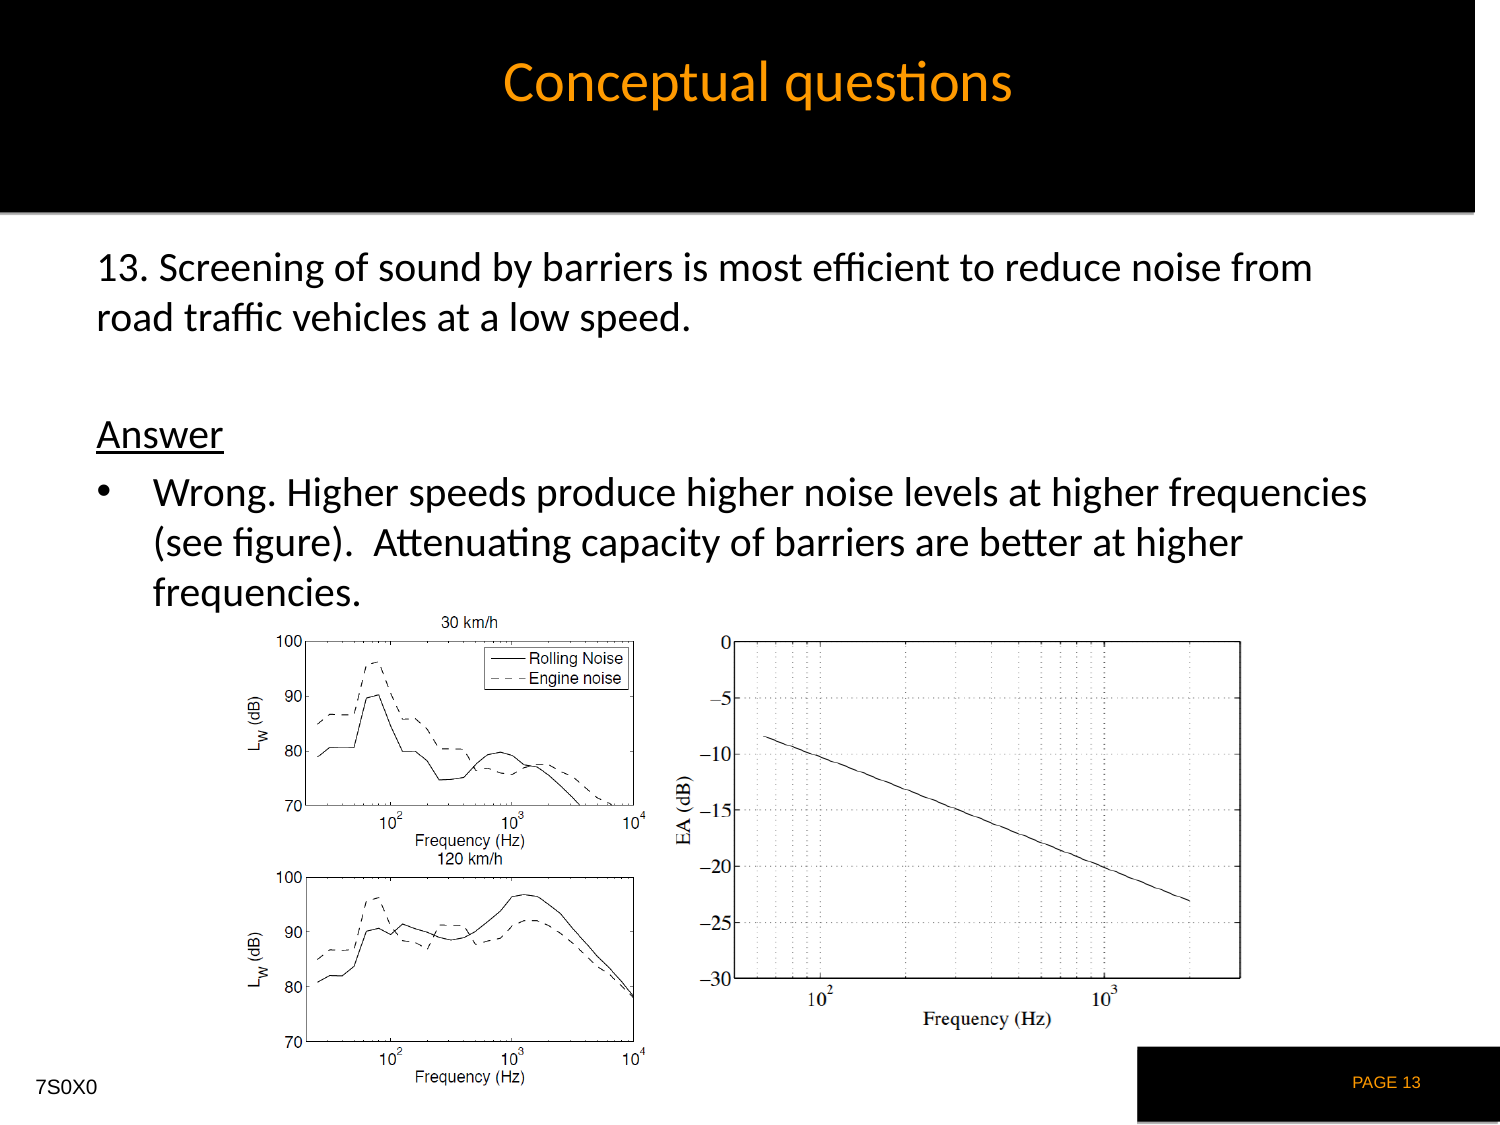

# Conceptual questions
13. Screening of sound by barriers is most efficient to reduce noise from road traffic vehicles at a low speed.
Answer
Wrong. Higher speeds produce higher noise levels at higher frequencies (see figure). Attenuating capacity of barriers are better at higher frequencies.
PAGE 13
7S0X0
2017/02/09
PAGE